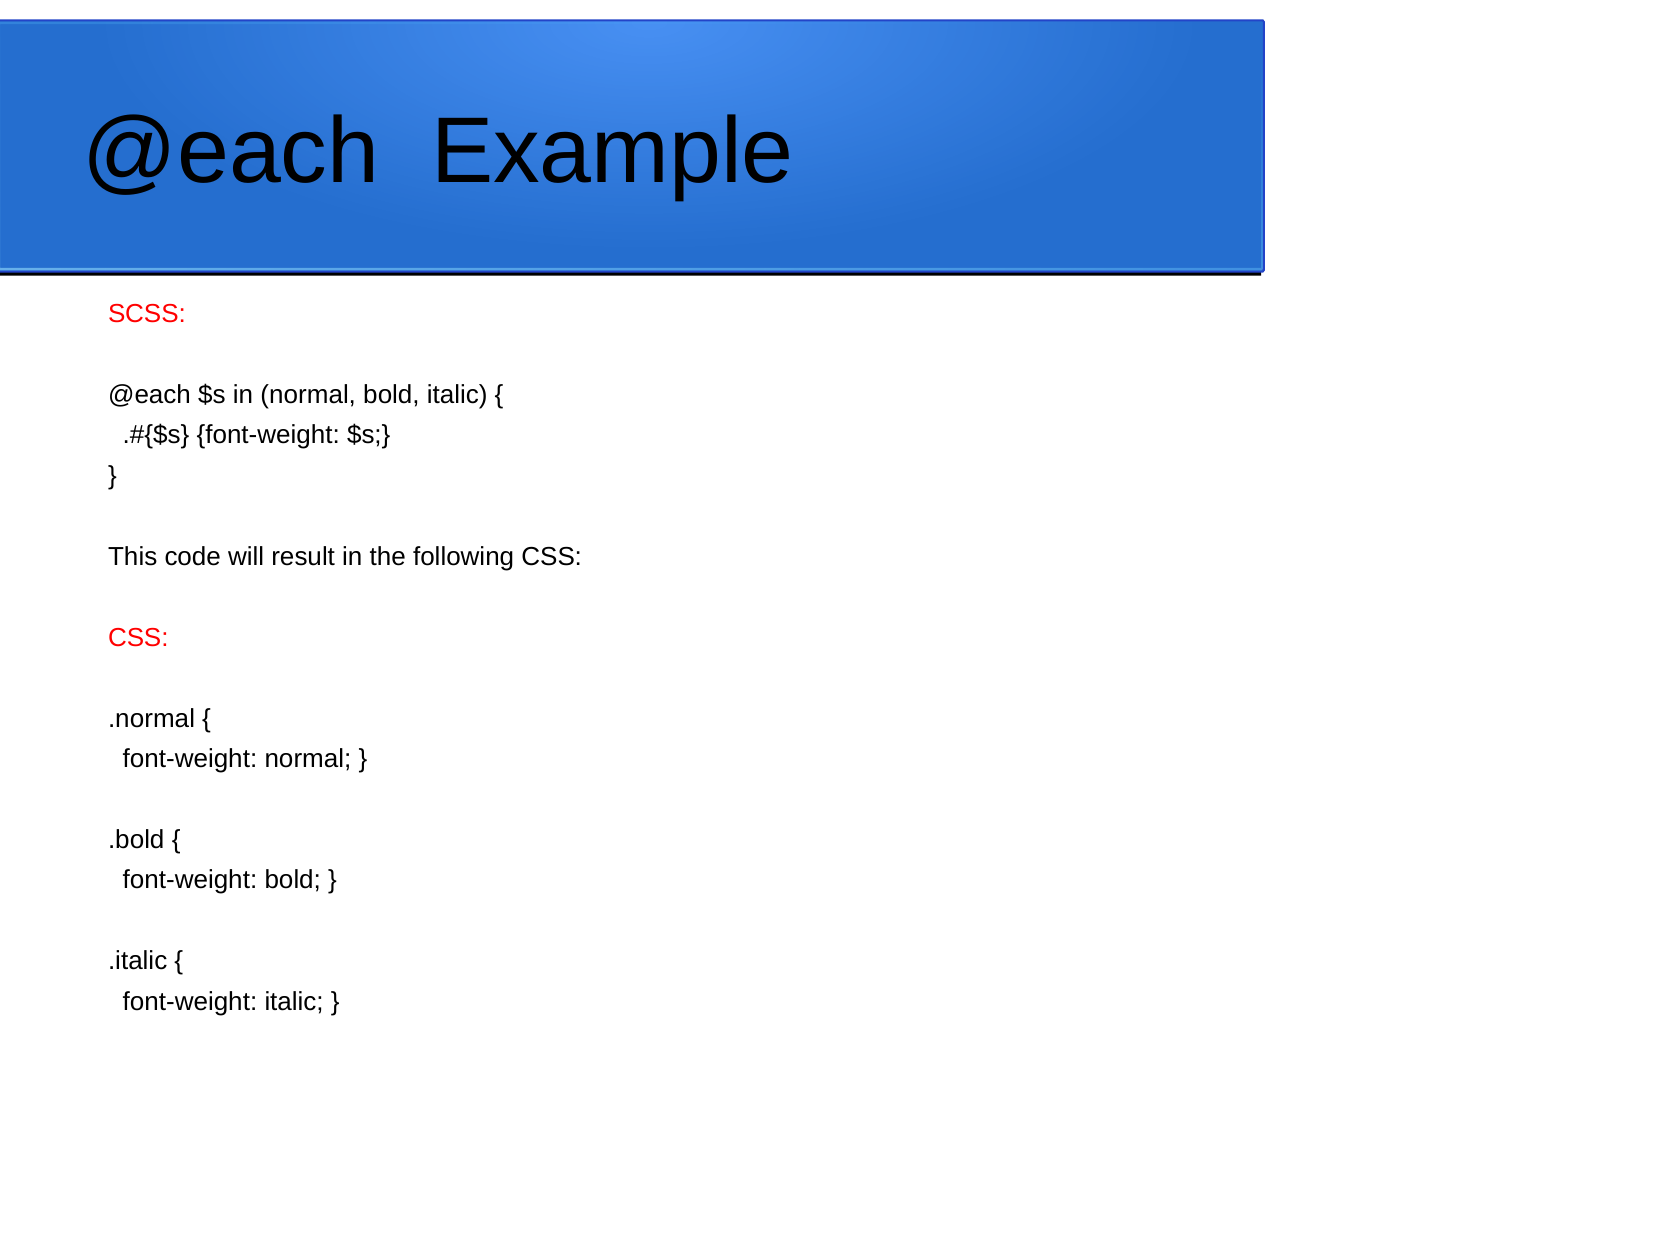

# @each Example
SCSS:
@each $s in (normal, bold, italic) {
 .#{$s} {font-weight: $s;}
}
This code will result in the following CSS:
CSS:
.normal {
 font-weight: normal; }
.bold {
 font-weight: bold; }
.italic {
 font-weight: italic; }